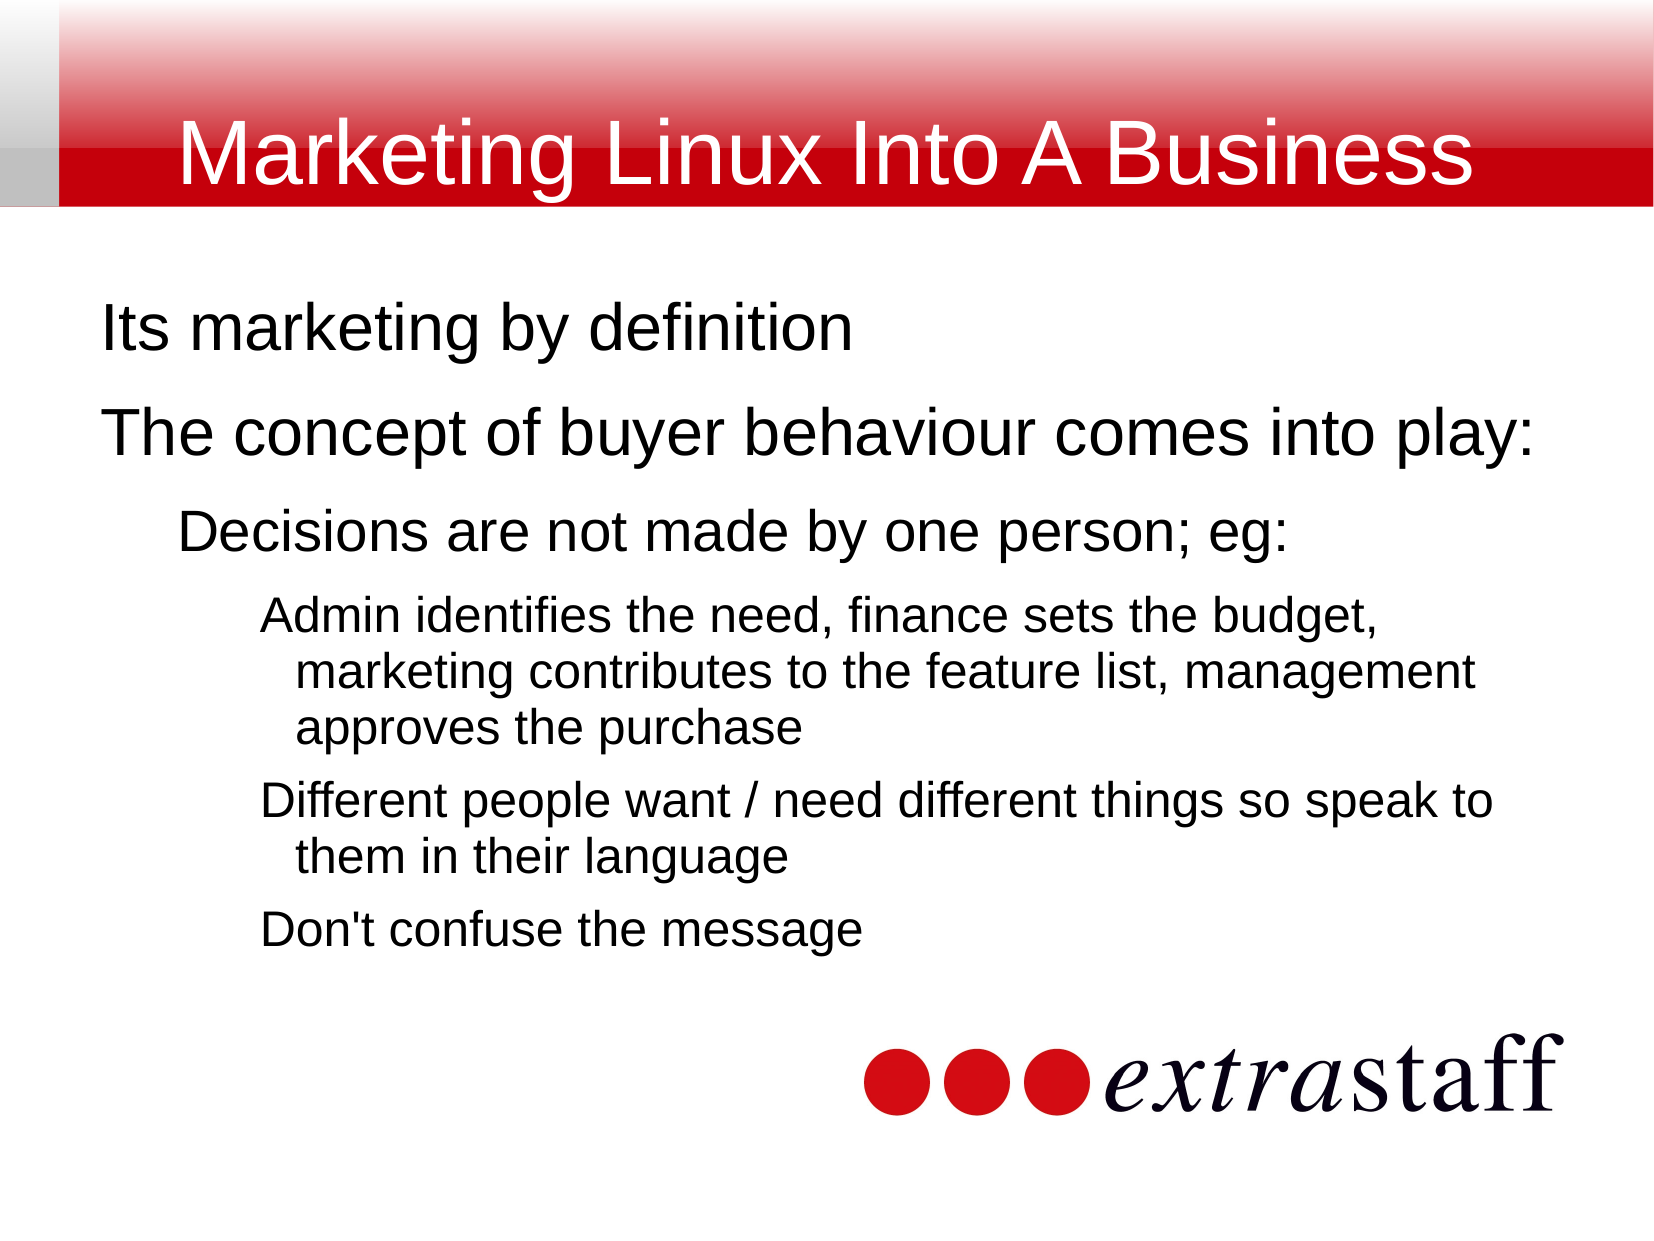

# Marketing Linux Into A Business
Its marketing by definition
The concept of buyer behaviour comes into play:
Decisions are not made by one person; eg:
Admin identifies the need, finance sets the budget, marketing contributes to the feature list, management approves the purchase
Different people want / need different things so speak to them in their language
Don't confuse the message